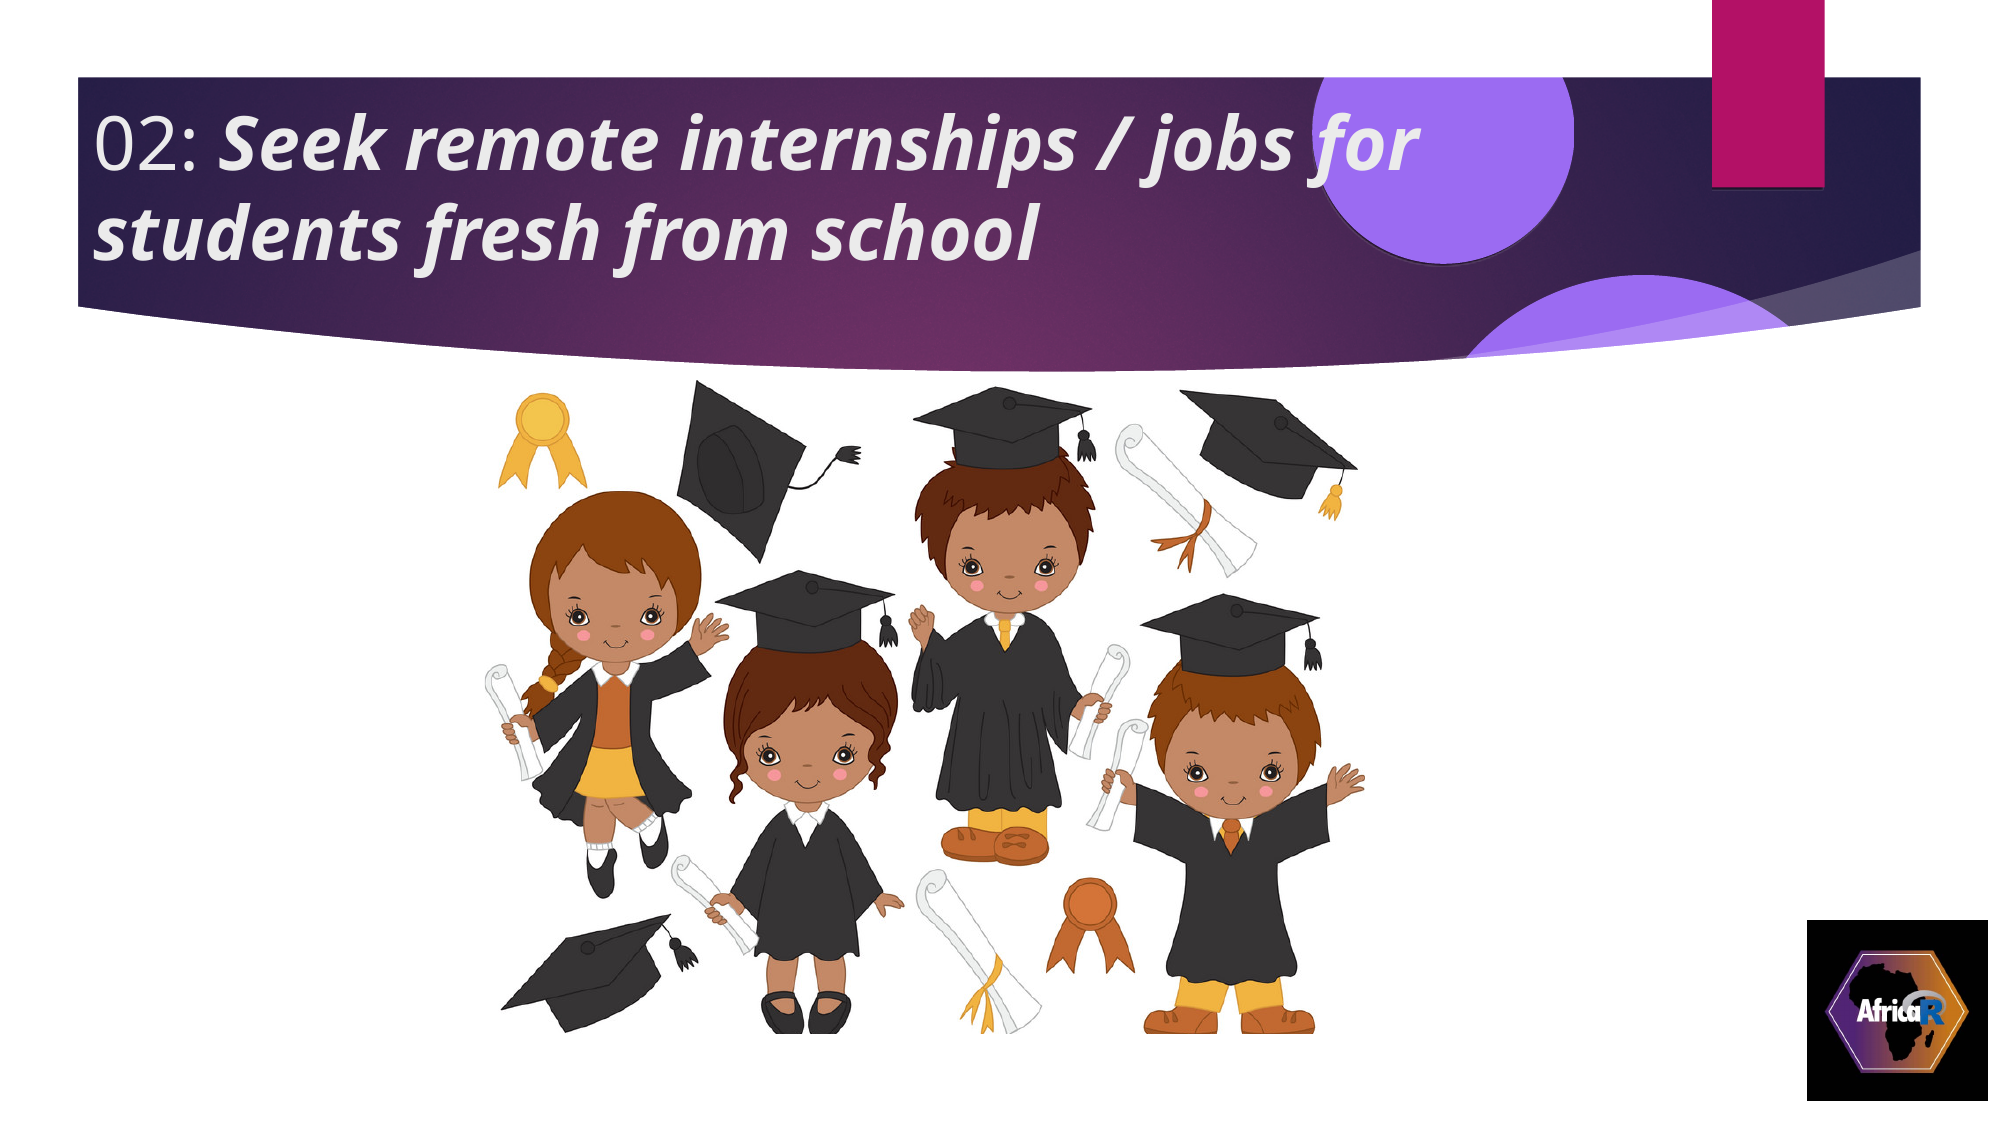

02: Seek remote internships / jobs for students fresh from school